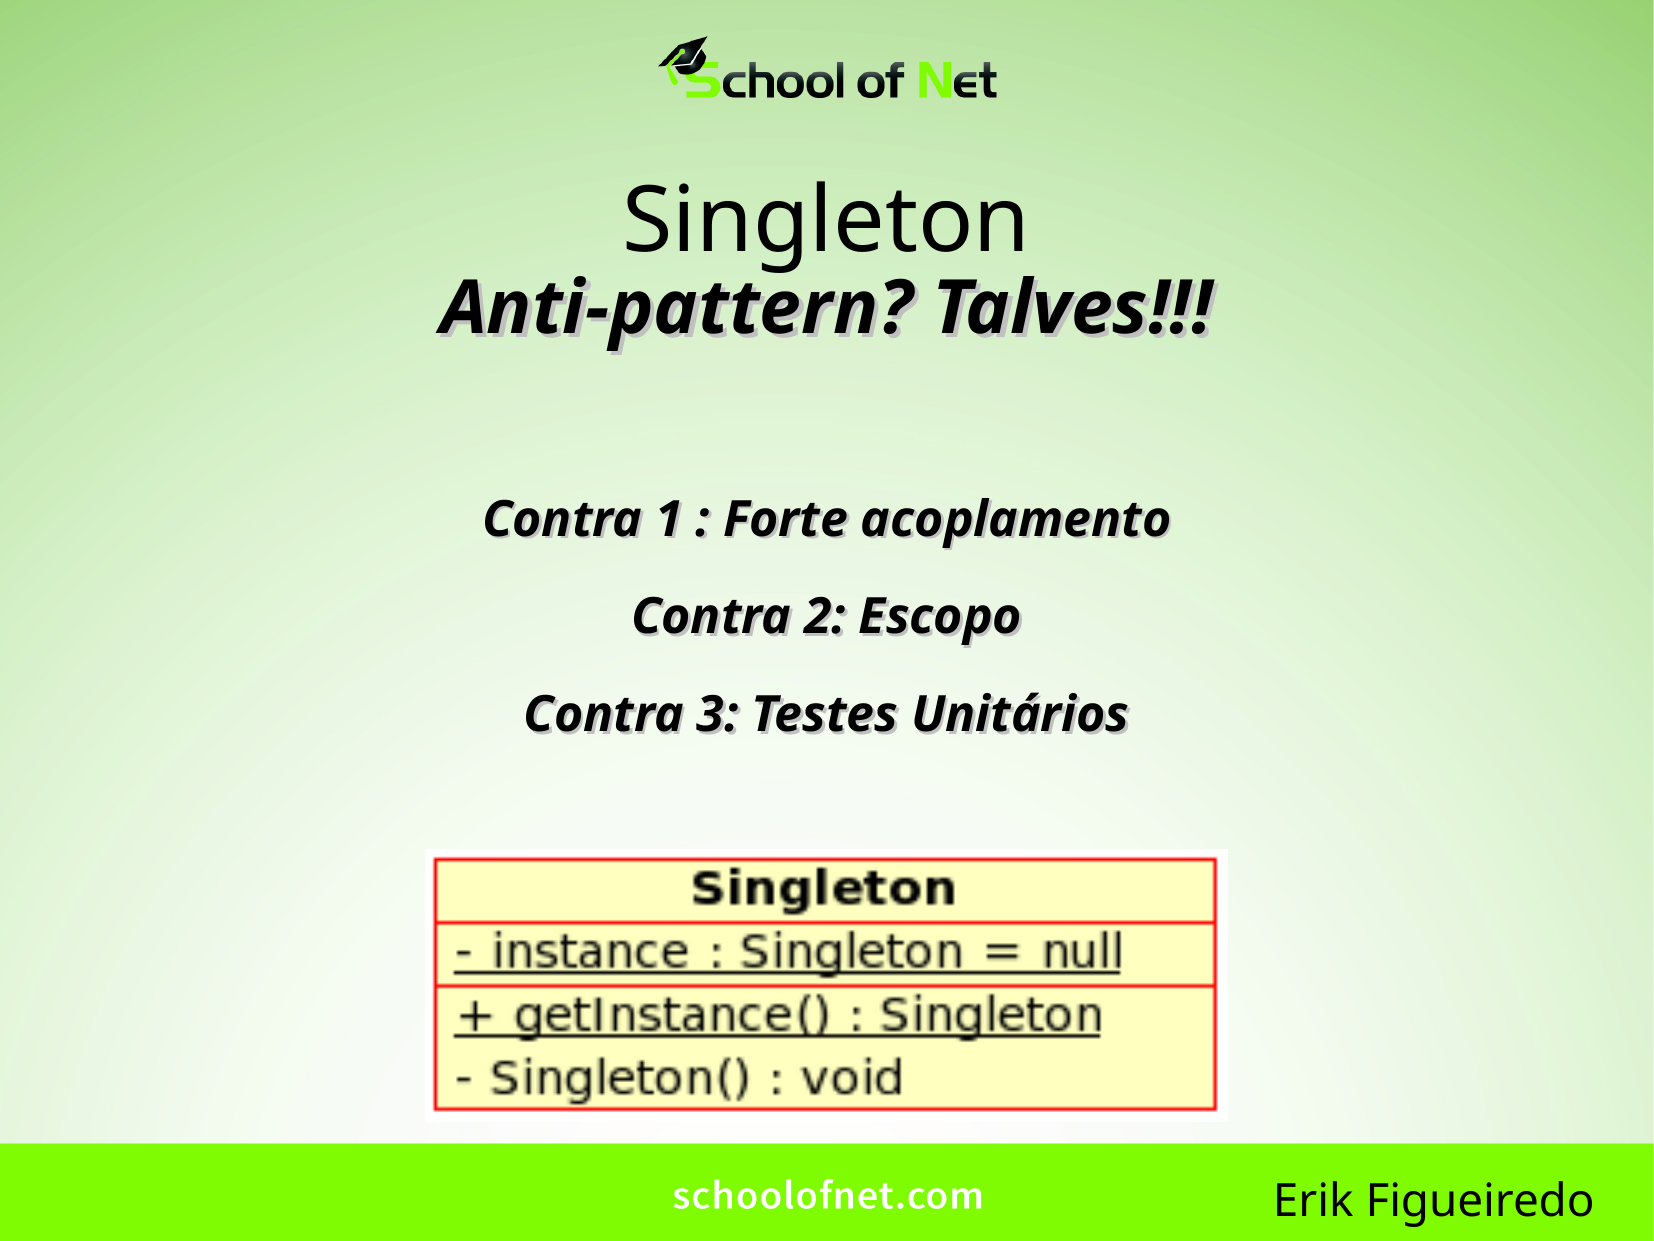

# Singleton
Anti-pattern? Talves!!!
Contra 1 : Forte acoplamento
Contra 2: Escopo
Contra 3: Testes Unitários
Erik Figueiredo